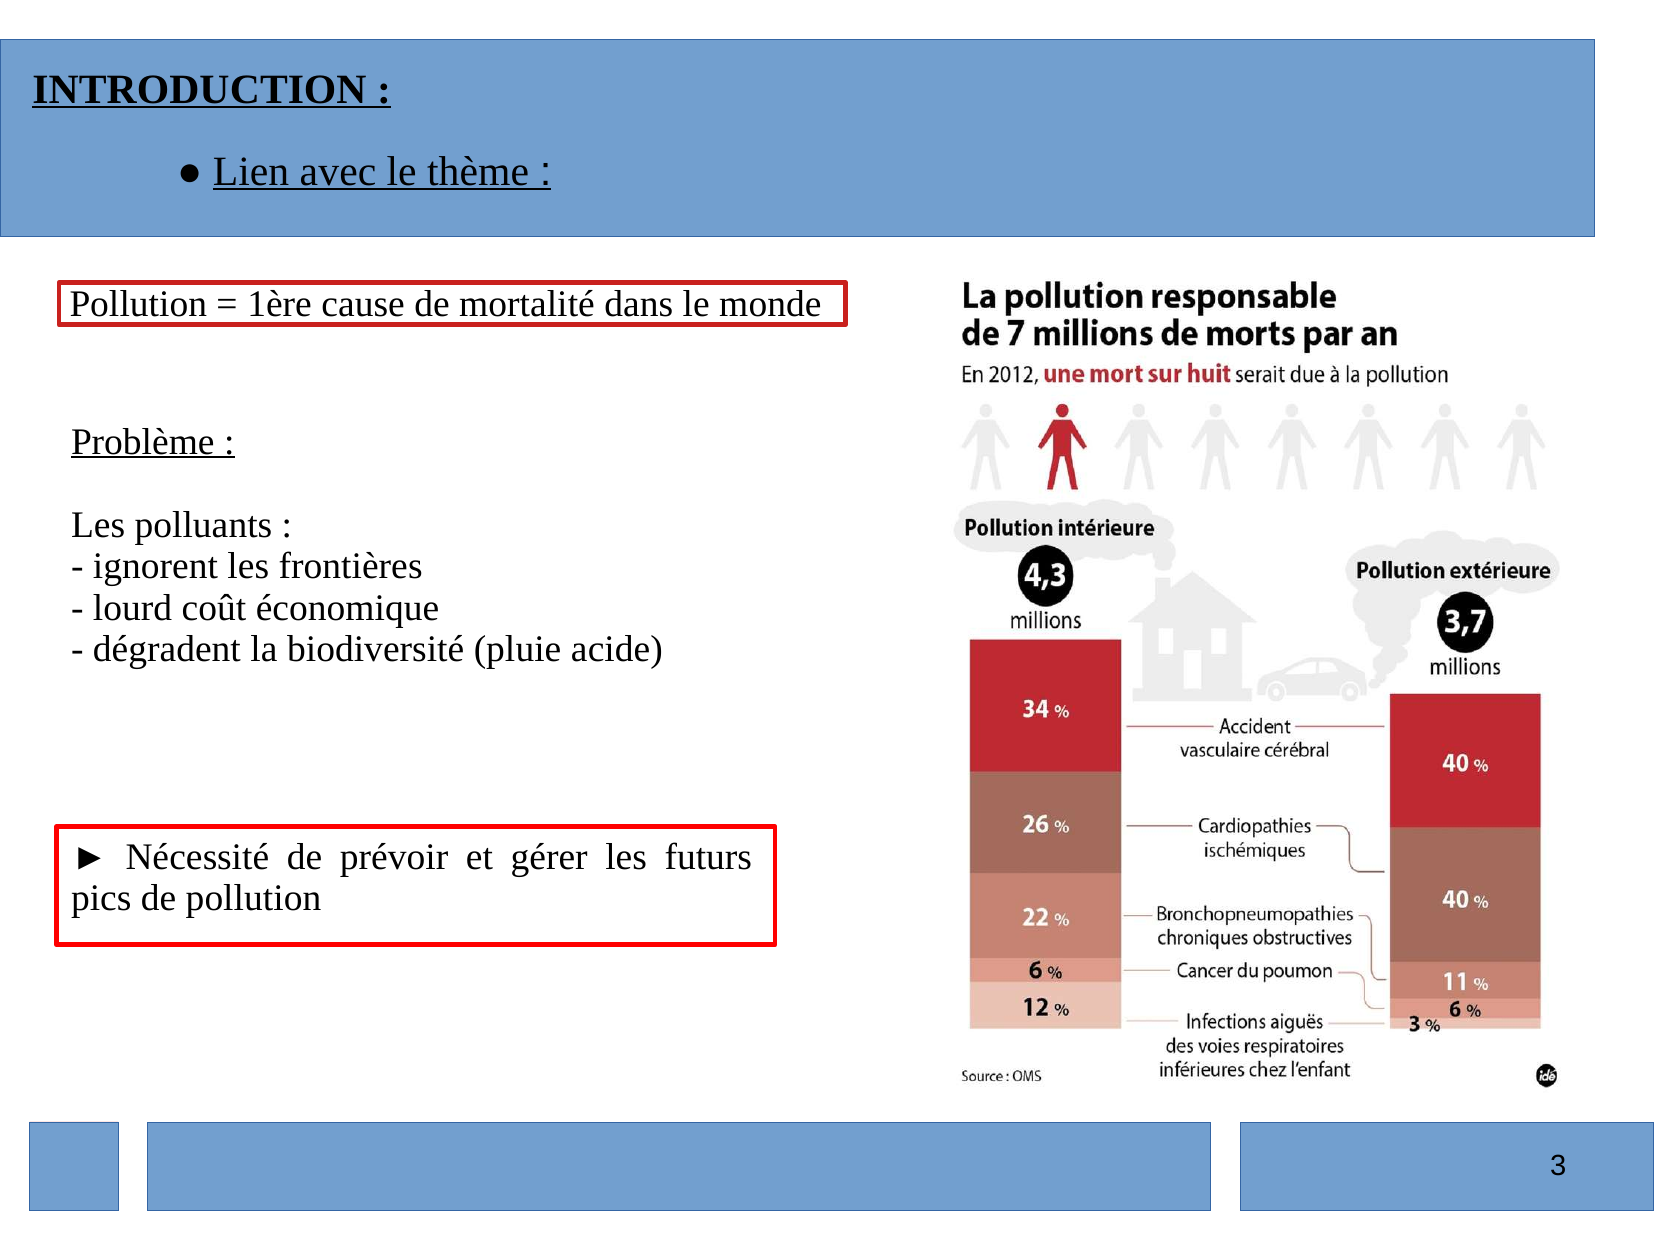

INTRODUCTION :
● Lien avec le thème :
 Pollution = 1ère cause de mortalité dans le monde
Problème :
Les polluants :
- ignorent les frontières
- lourd coût économique
- dégradent la biodiversité (pluie acide)
► Nécessité de prévoir et gérer les futurs pics de pollution
3